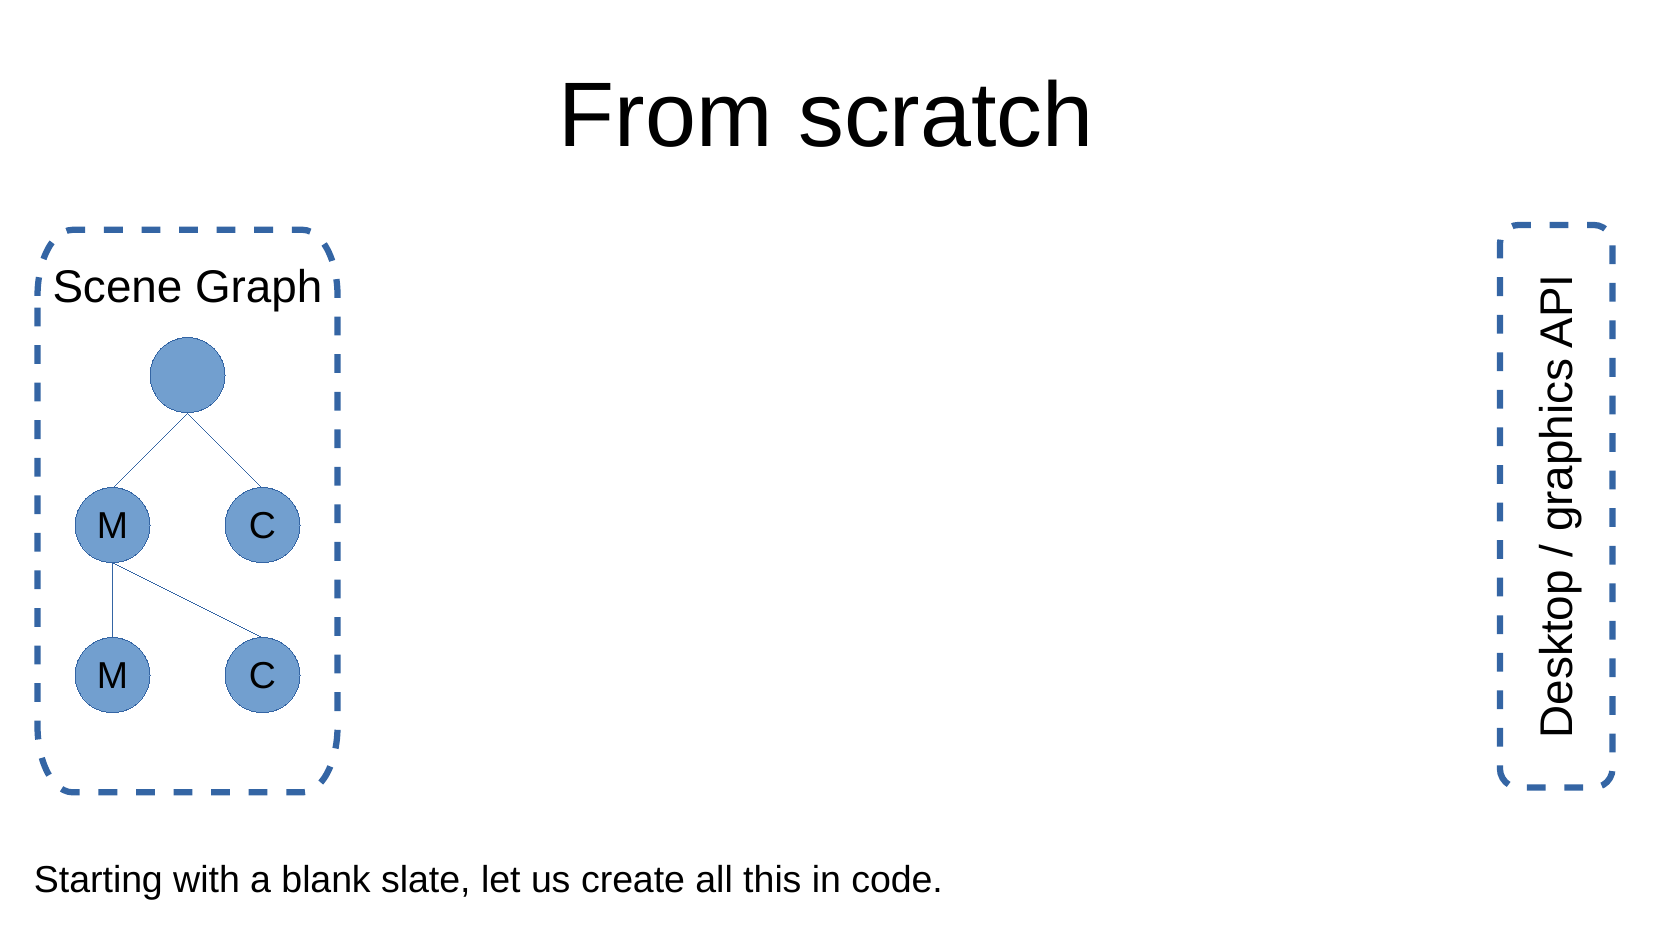

# From scratch
Scene Graph
Desktop / graphics API
M
C
M
C
Starting with a blank slate, let us create all this in code.